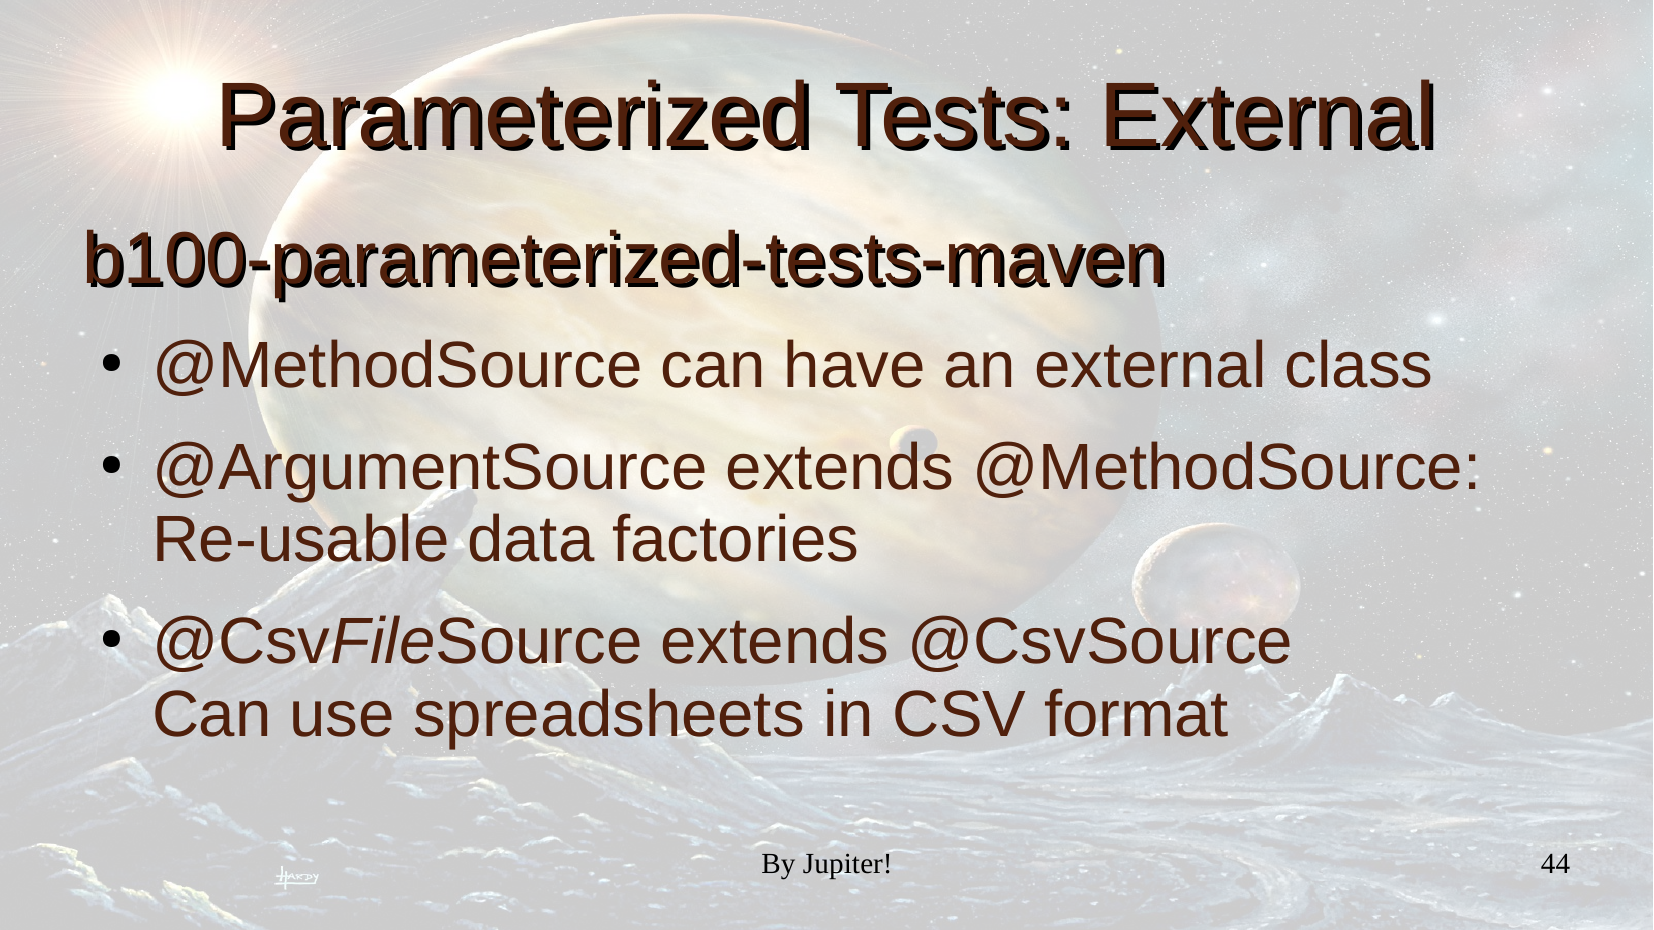

# Parameterized Tests: External
b100-parameterized-tests-maven
@MethodSource can have an external class
@ArgumentSource extends @MethodSource:
Re-usable data factories
@CsvFileSource extends @CsvSource
Can use spreadsheets in CSV format
By Jupiter!